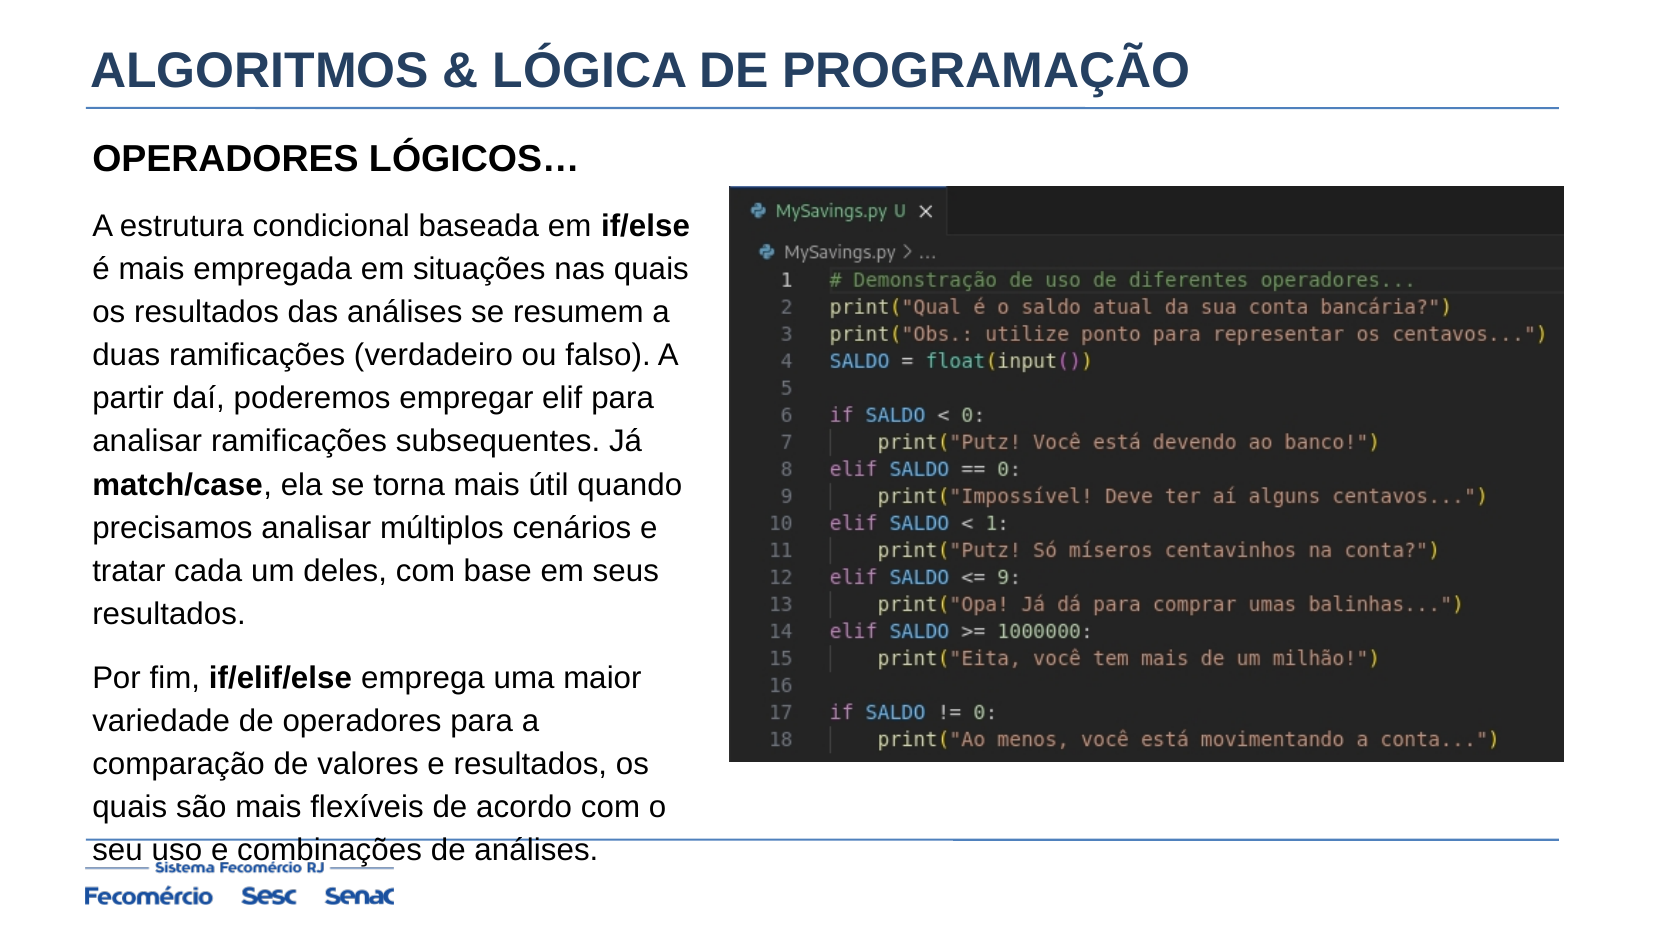

ALGORITMOS & LÓGICA DE PROGRAMAÇÃO
OPERADORES LÓGICOS…
A estrutura condicional baseada em if/else é mais empregada em situações nas quais os resultados das análises se resumem a duas ramificações (verdadeiro ou falso). A partir daí, poderemos empregar elif para analisar ramificações subsequentes. Já match/case, ela se torna mais útil quando precisamos analisar múltiplos cenários e tratar cada um deles, com base em seus resultados.
Por fim, if/elif/else emprega uma maior variedade de operadores para a comparação de valores e resultados, os quais são mais flexíveis de acordo com o seu uso e combinações de análises.